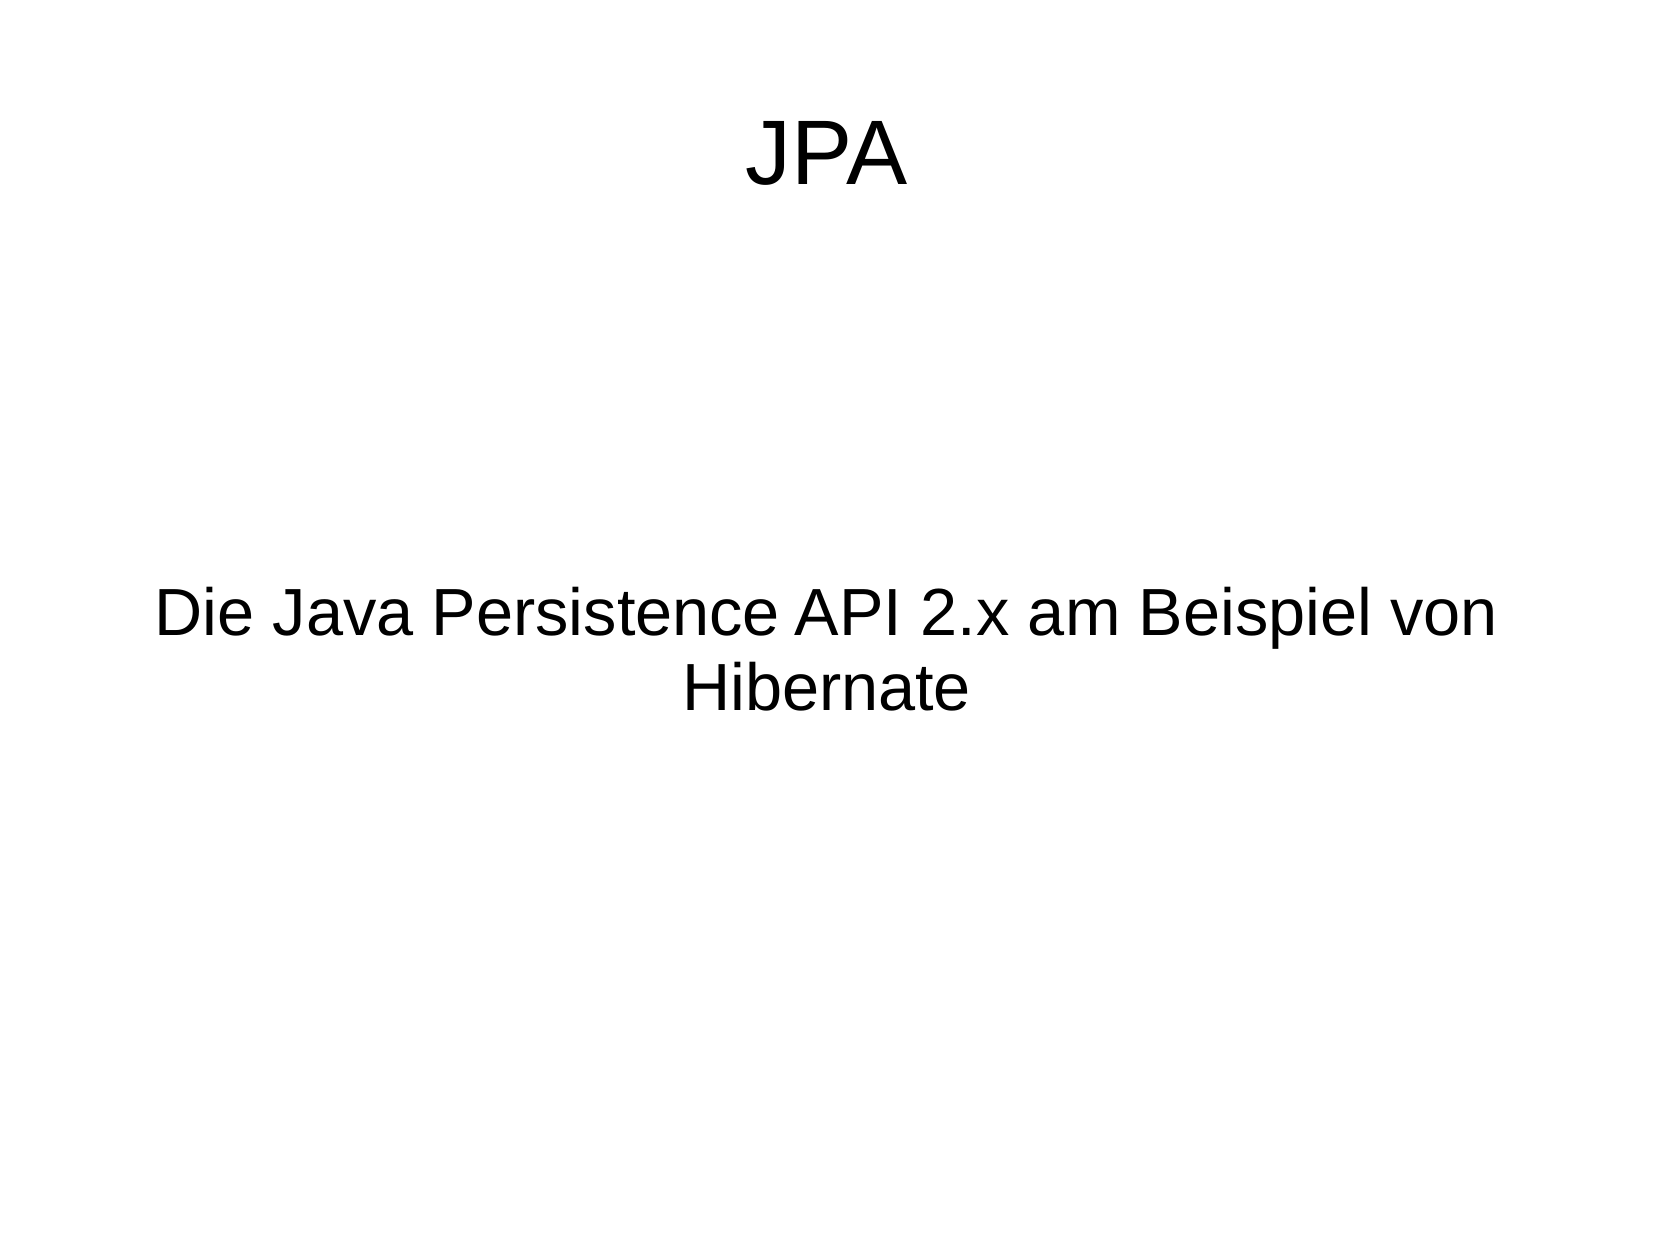

# JPA
Die Java Persistence API 2.x am Beispiel von Hibernate